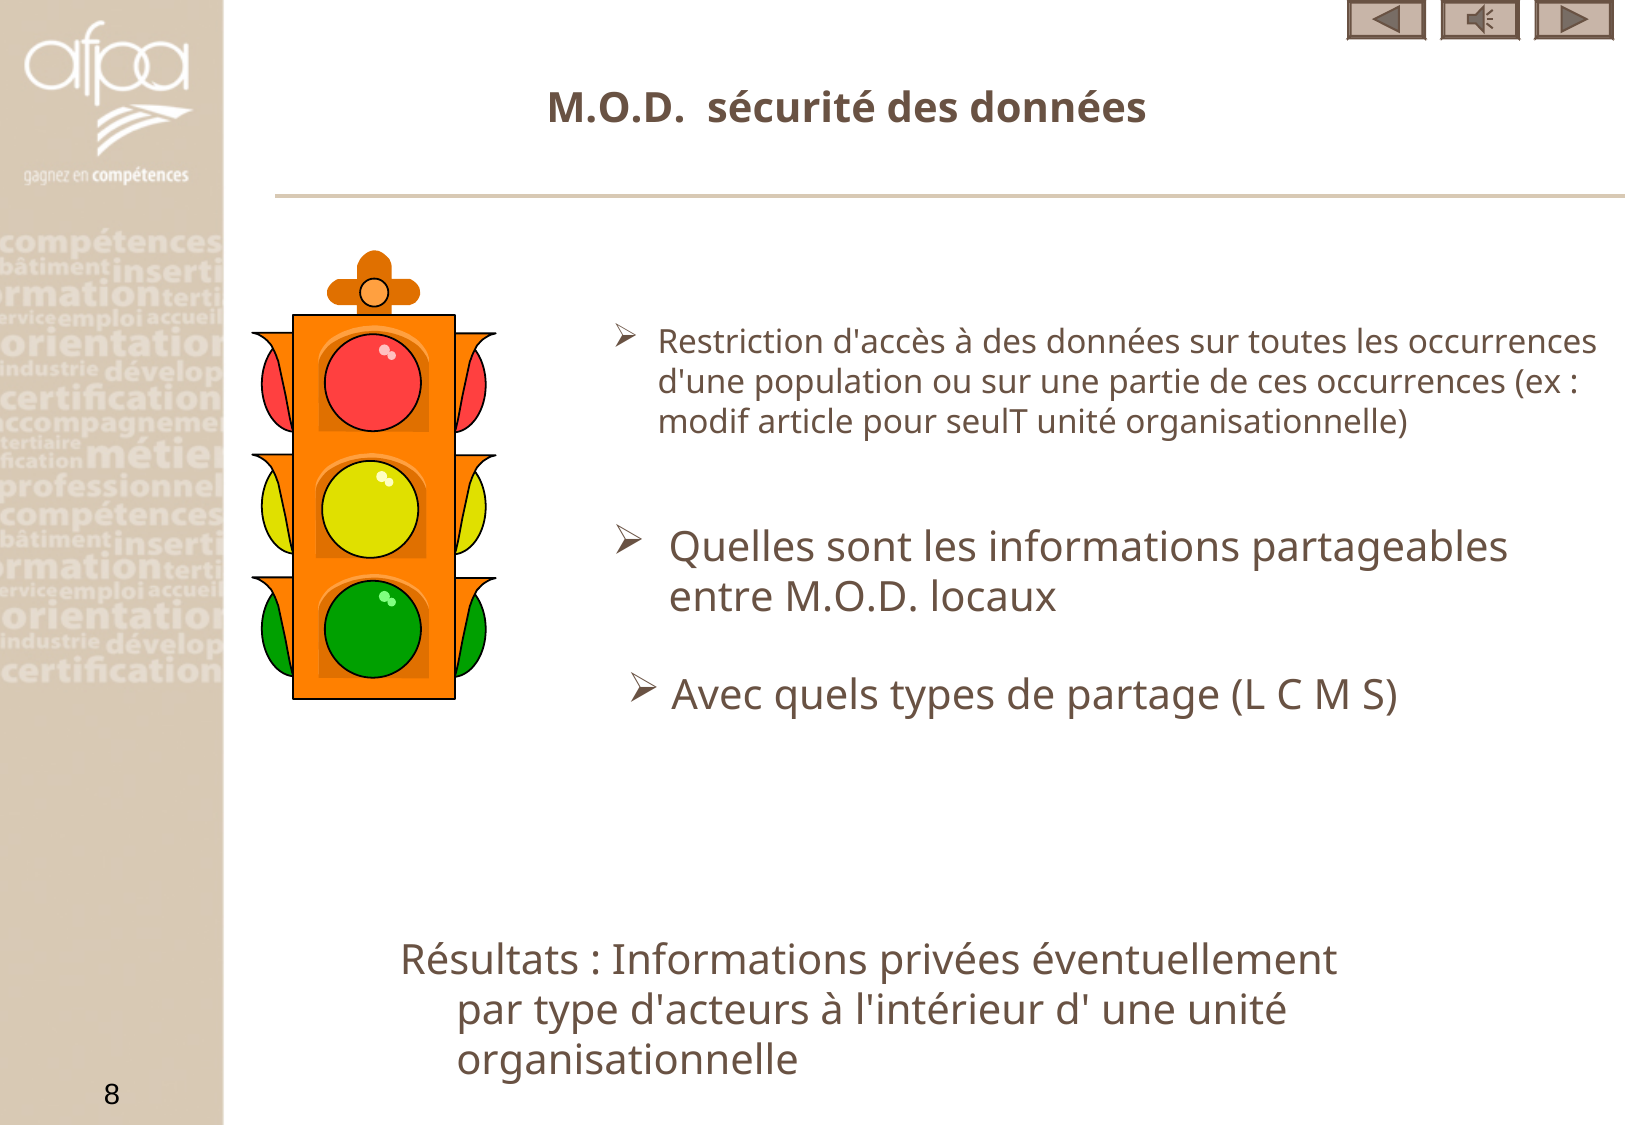

# M.O.D. sécurité des données
Restriction d'accès à des données sur toutes les occurrences d'une population ou sur une partie de ces occurrences (ex : modif article pour seulT unité organisationnelle)
Quelles sont les informations partageables entre M.O.D. locaux
 Avec quels types de partage (L C M S)
Résultats : Informations privées éventuellement par type d'acteurs à l'intérieur d' une unité organisationnelle